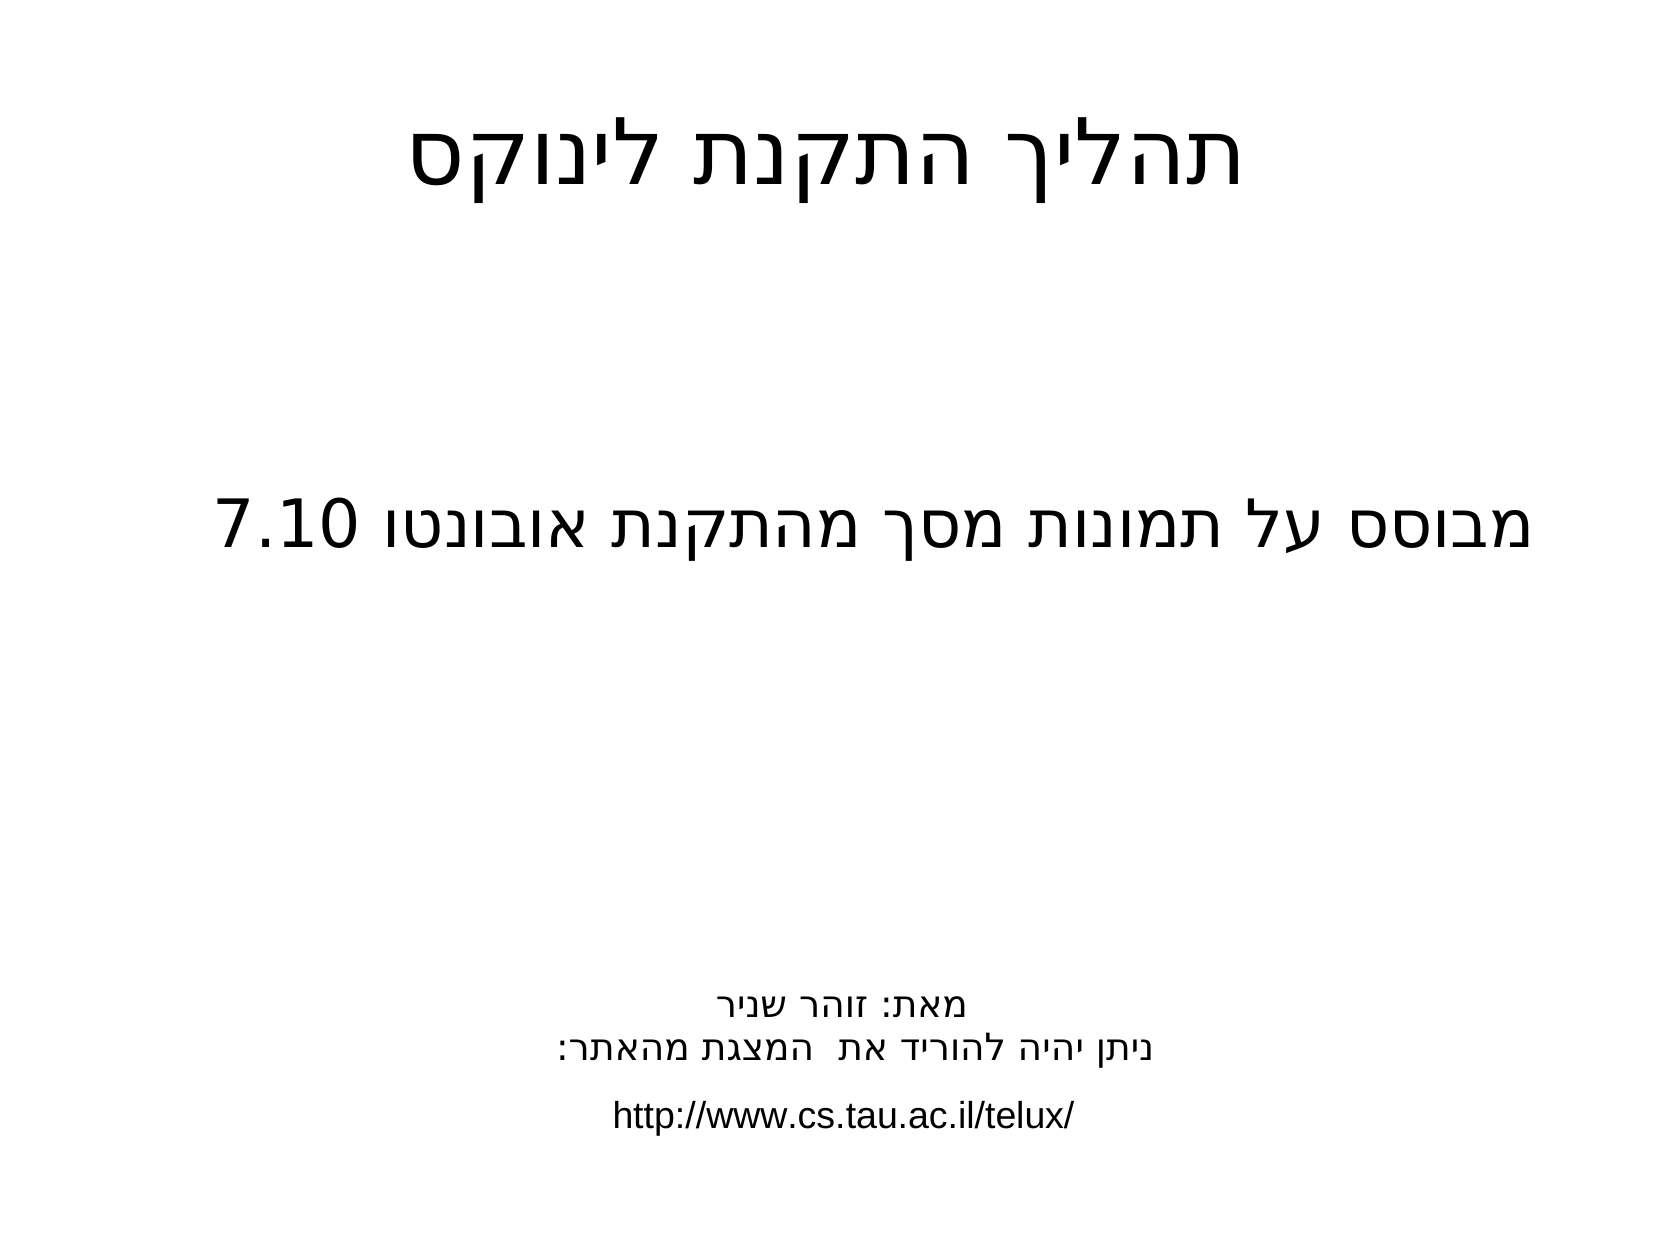

# תהליך התקנת לינוקס
מבוסס על תמונות מסך מהתקנת אובונטו 7.10
מאת: זוהר שניר
ניתן יהיה להוריד את המצגת מהאתר:
http://www.cs.tau.ac.il/telux/